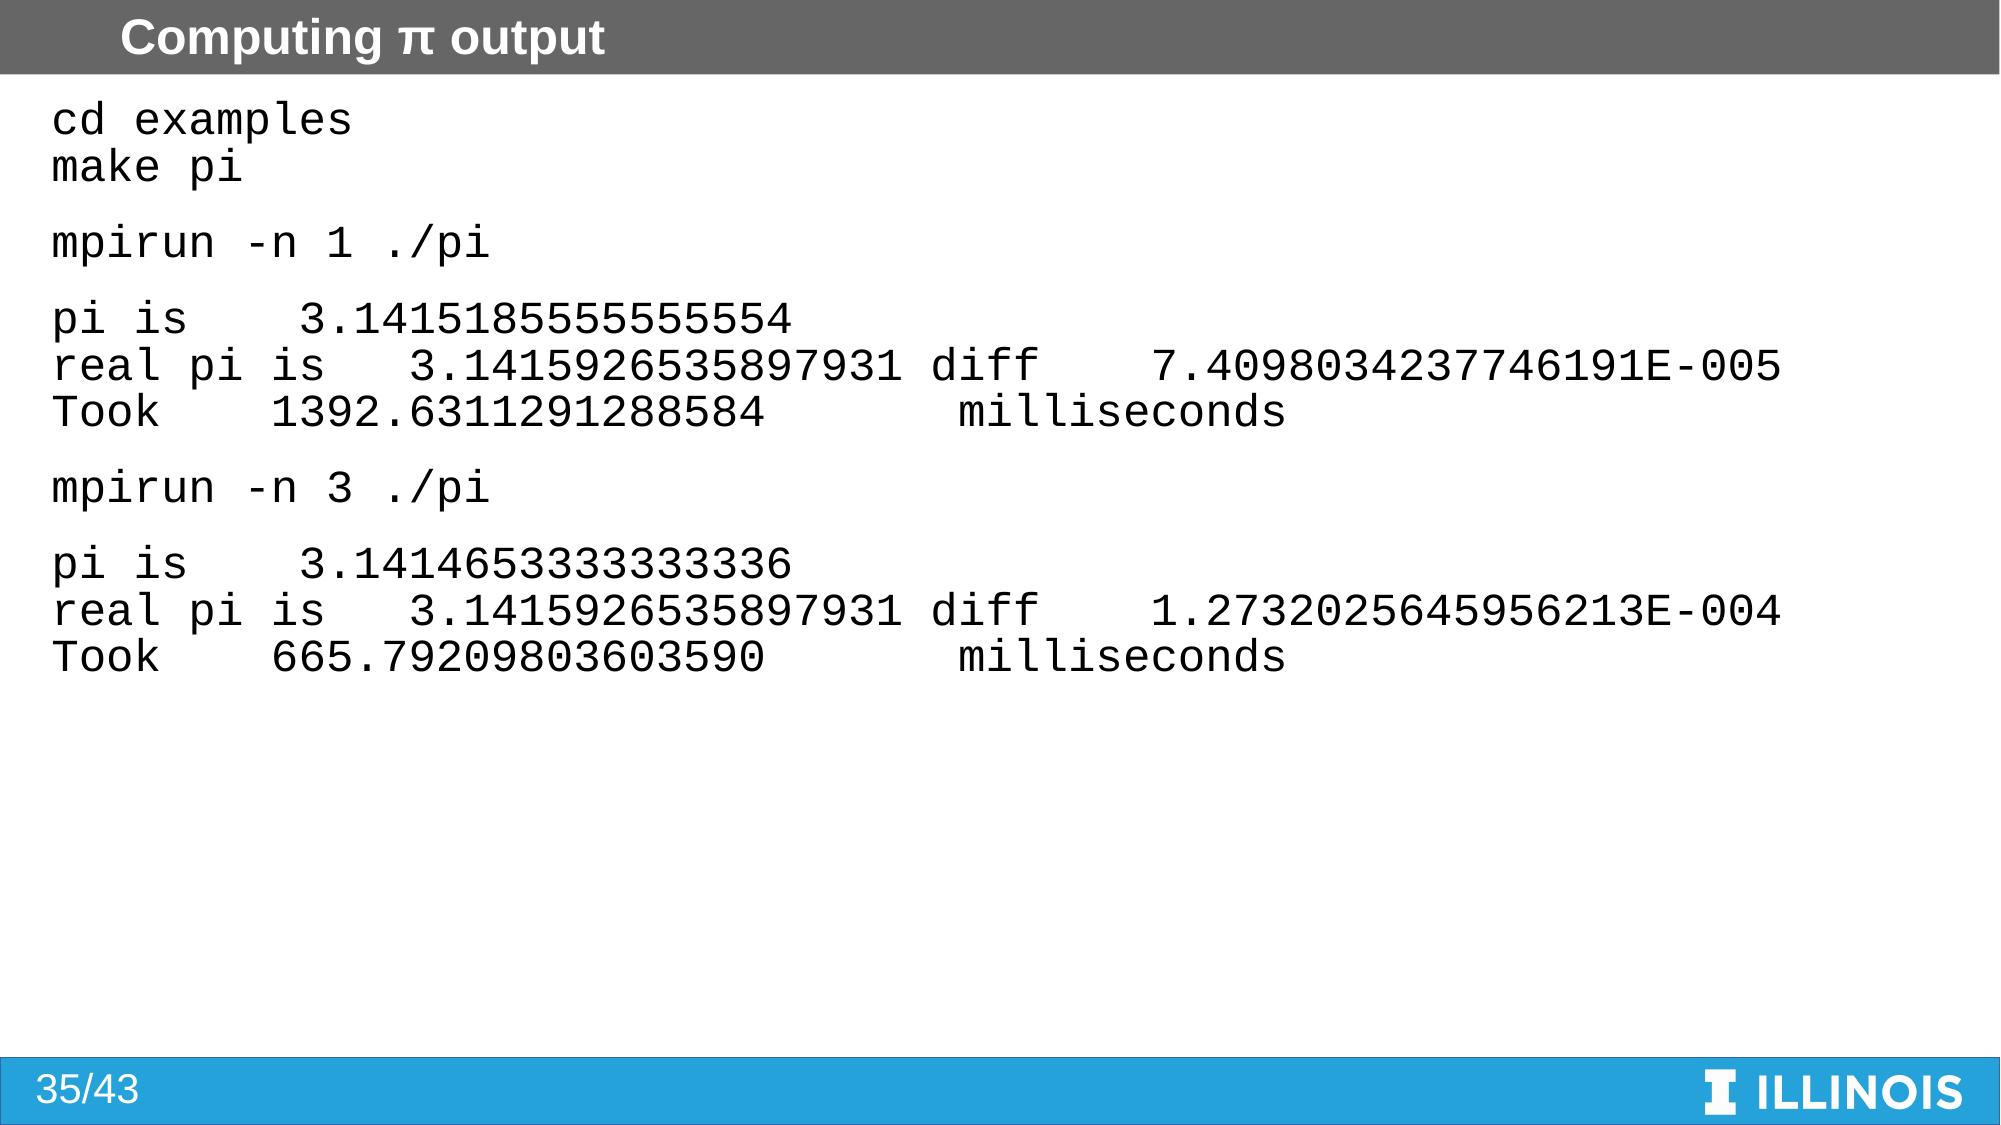

# Computing π output
cd examples
make pi
mpirun -n 1 ./pi
pi is 3.1415185555555554
real pi is 3.1415926535897931 diff 7.4098034237746191E-005
Took 1392.6311291288584 milliseconds
mpirun -n 3 ./pi
pi is 3.1414653333333336
real pi is 3.1415926535897931 diff 1.2732025645956213E-004
Took 665.79209803603590 milliseconds